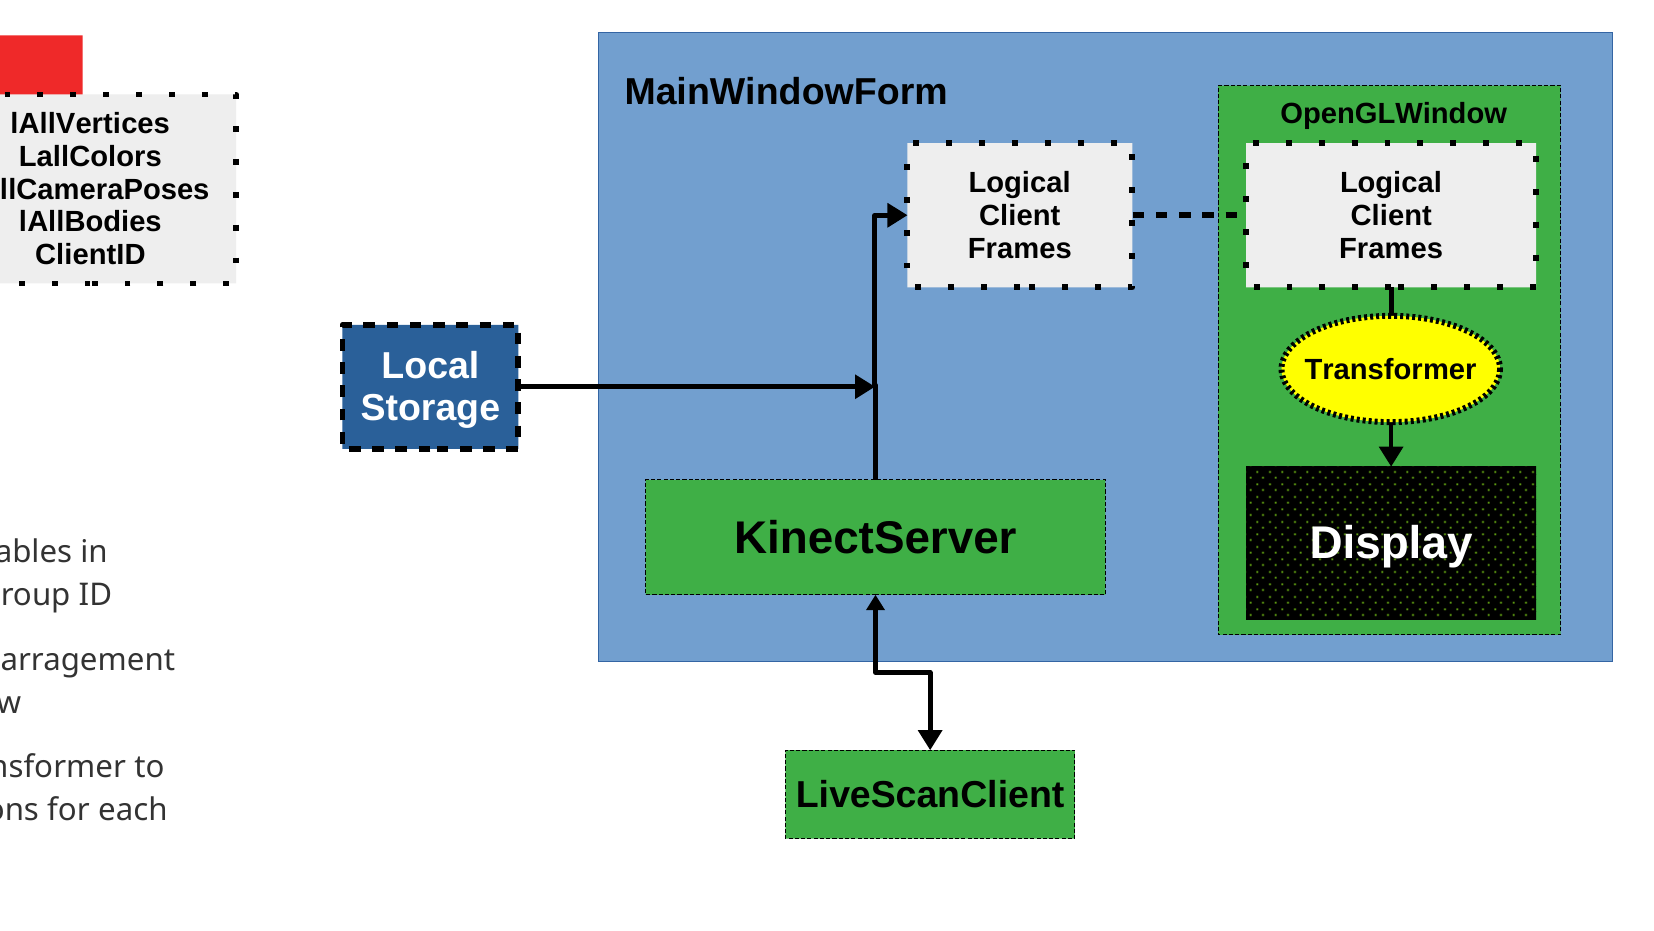

MainWindowForm
lAllVertices
LallColors
lAllCameraPoses
lAllBodies
ClientID
Logical Client Frame =
OpenGLWindow
Logical
Client
Frames
Logical
Client
Frames
Transformer
Local
Storage
# Figure Arrangement
Display
KinectServer
Wrap point cloud variables in structure with client group ID
Perform rotation and arragement within OpenGL window
Use DisplayFrameTransformer to retrieve transformations for each client
LiveScanClient